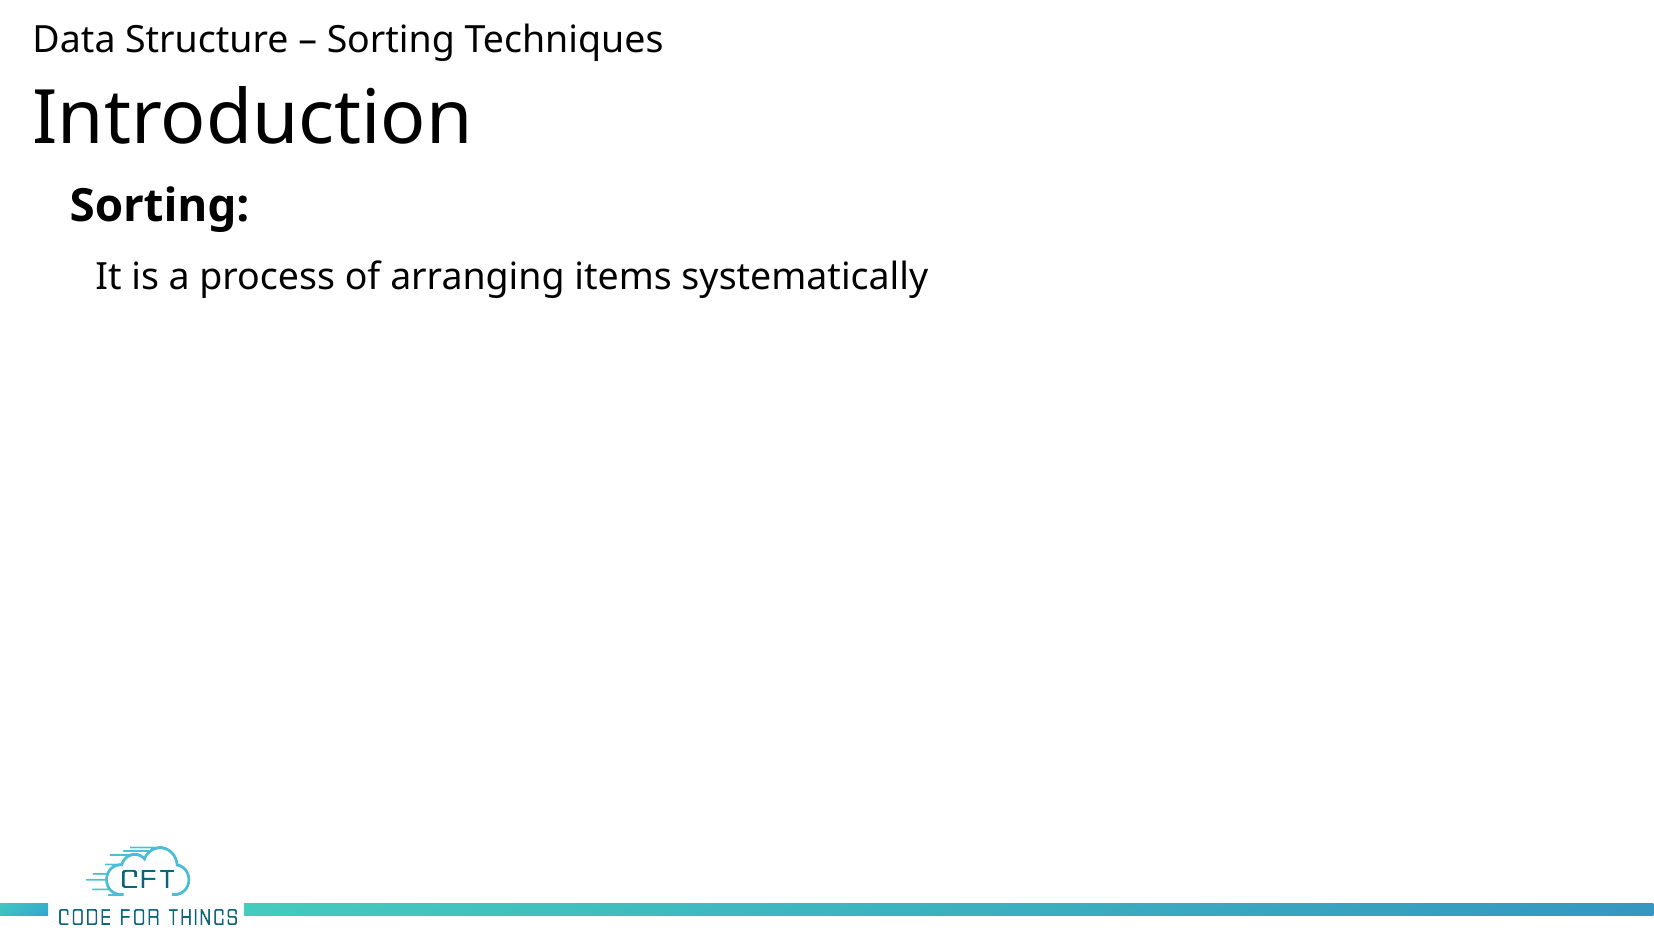

# Data Structure – Sorting Techniques Introduction
 Sorting:
 It is a process of arranging items systematically